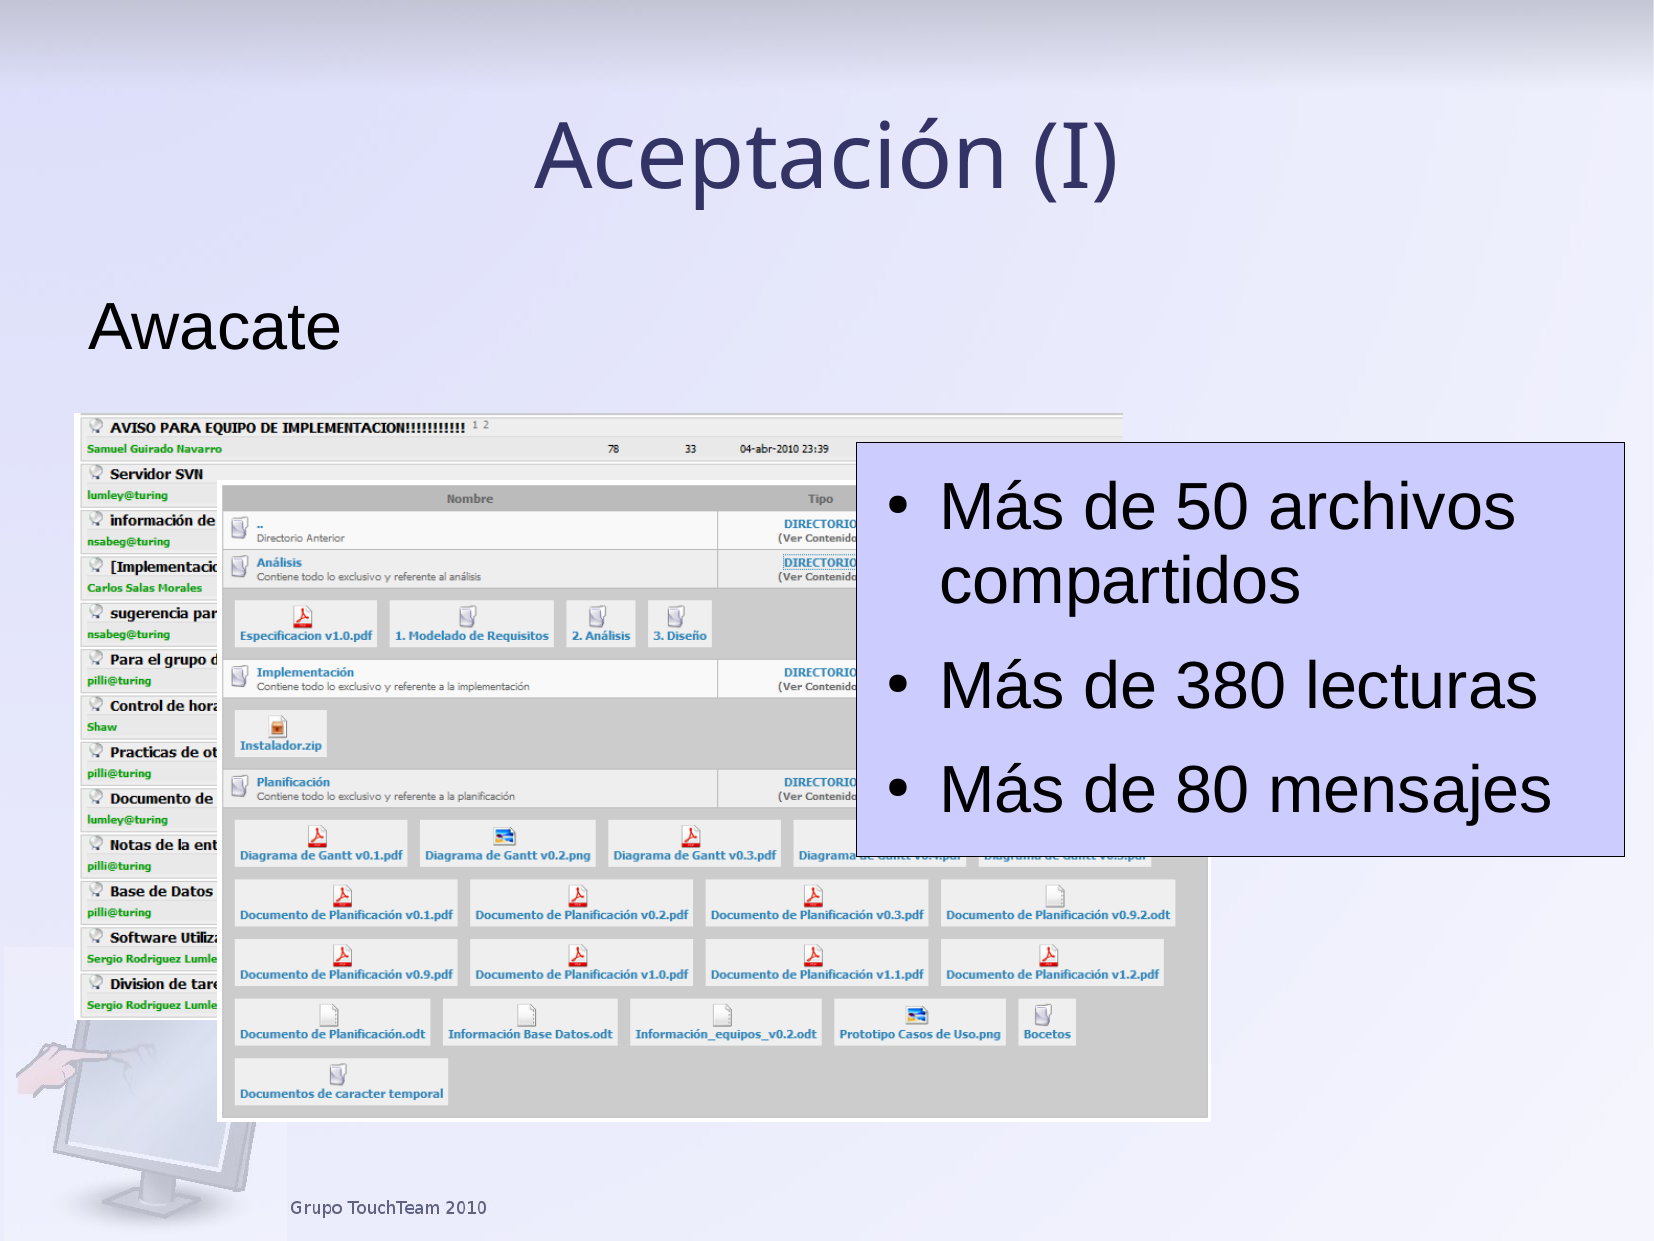

# Aceptación (I)
Awacate
Más de 50 archivos compartidos
Más de 380 lecturas
Más de 80 mensajes